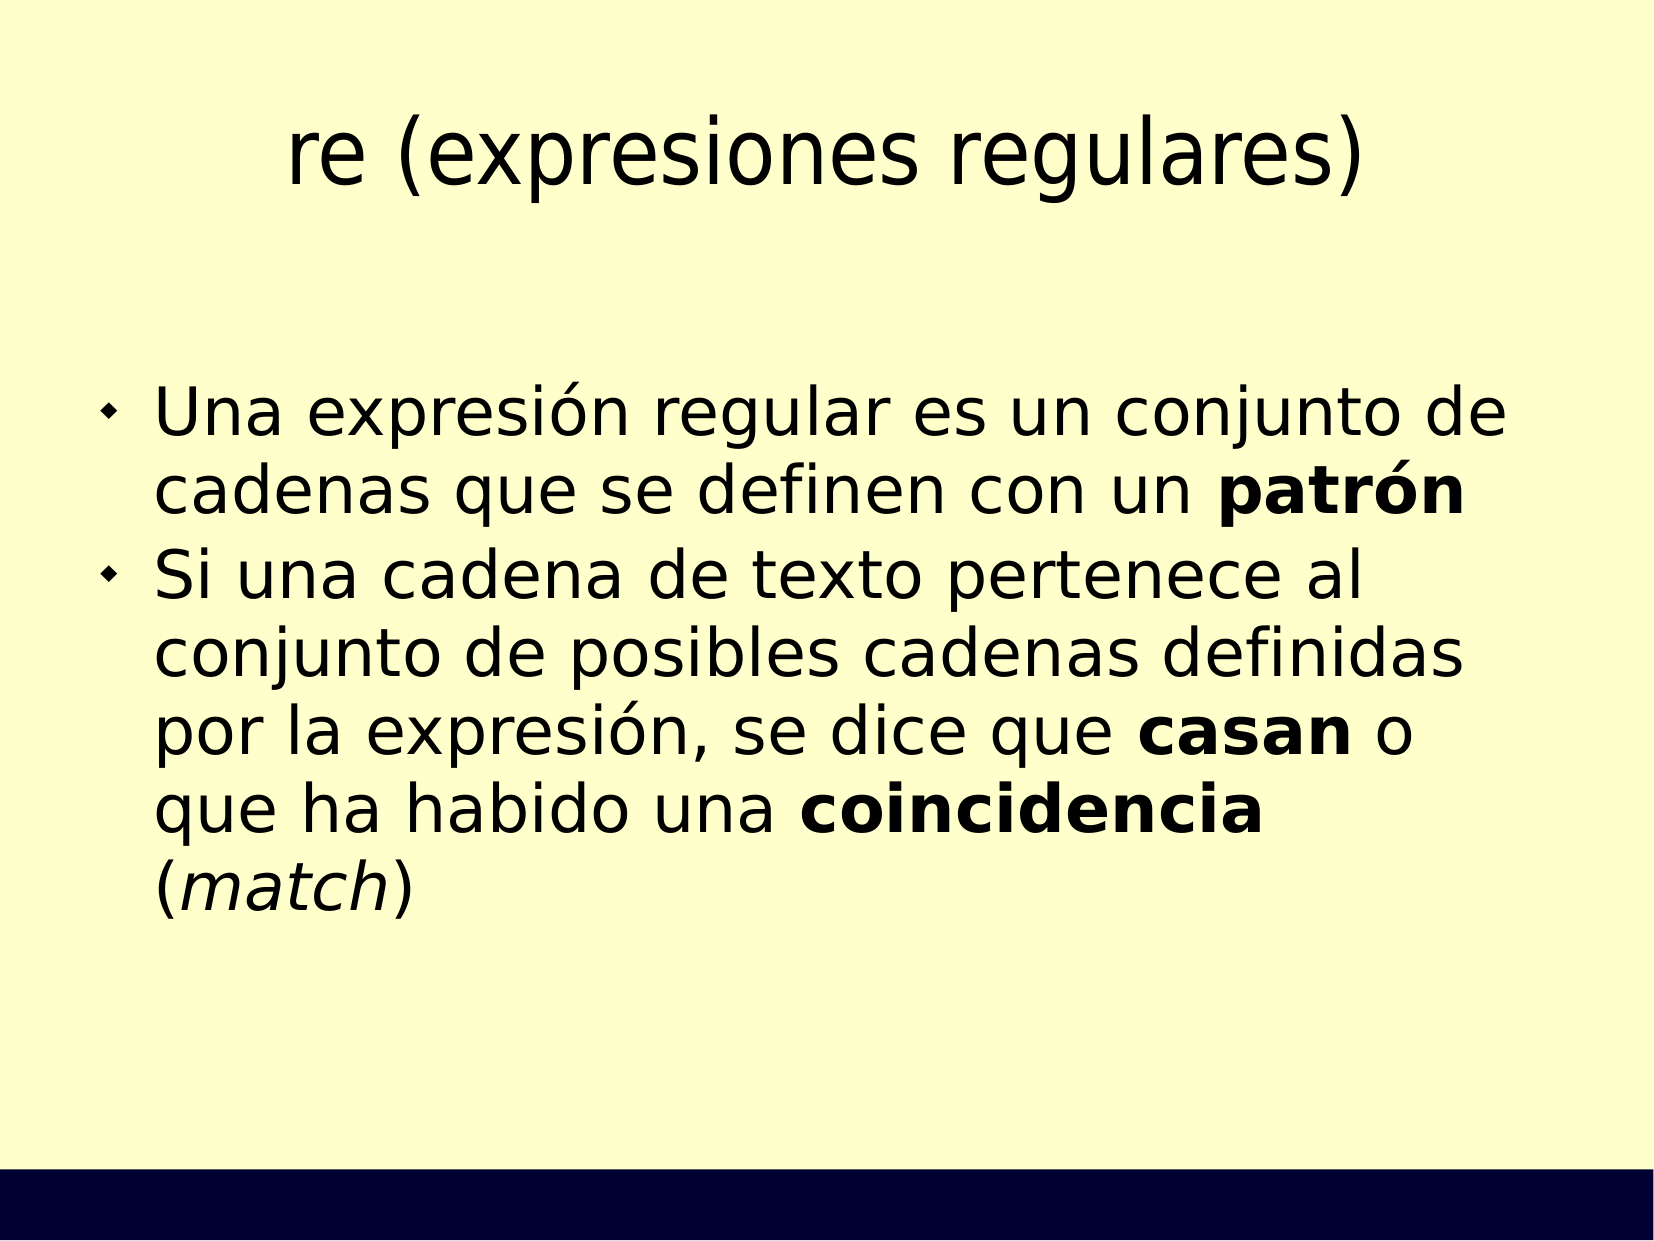

# re (expresiones regulares)
Una expresión regular es un conjunto de cadenas que se definen con un patrón
Si una cadena de texto pertenece al conjunto de posibles cadenas definidas por la expresión, se dice que casan o que ha habido una coincidencia (match)